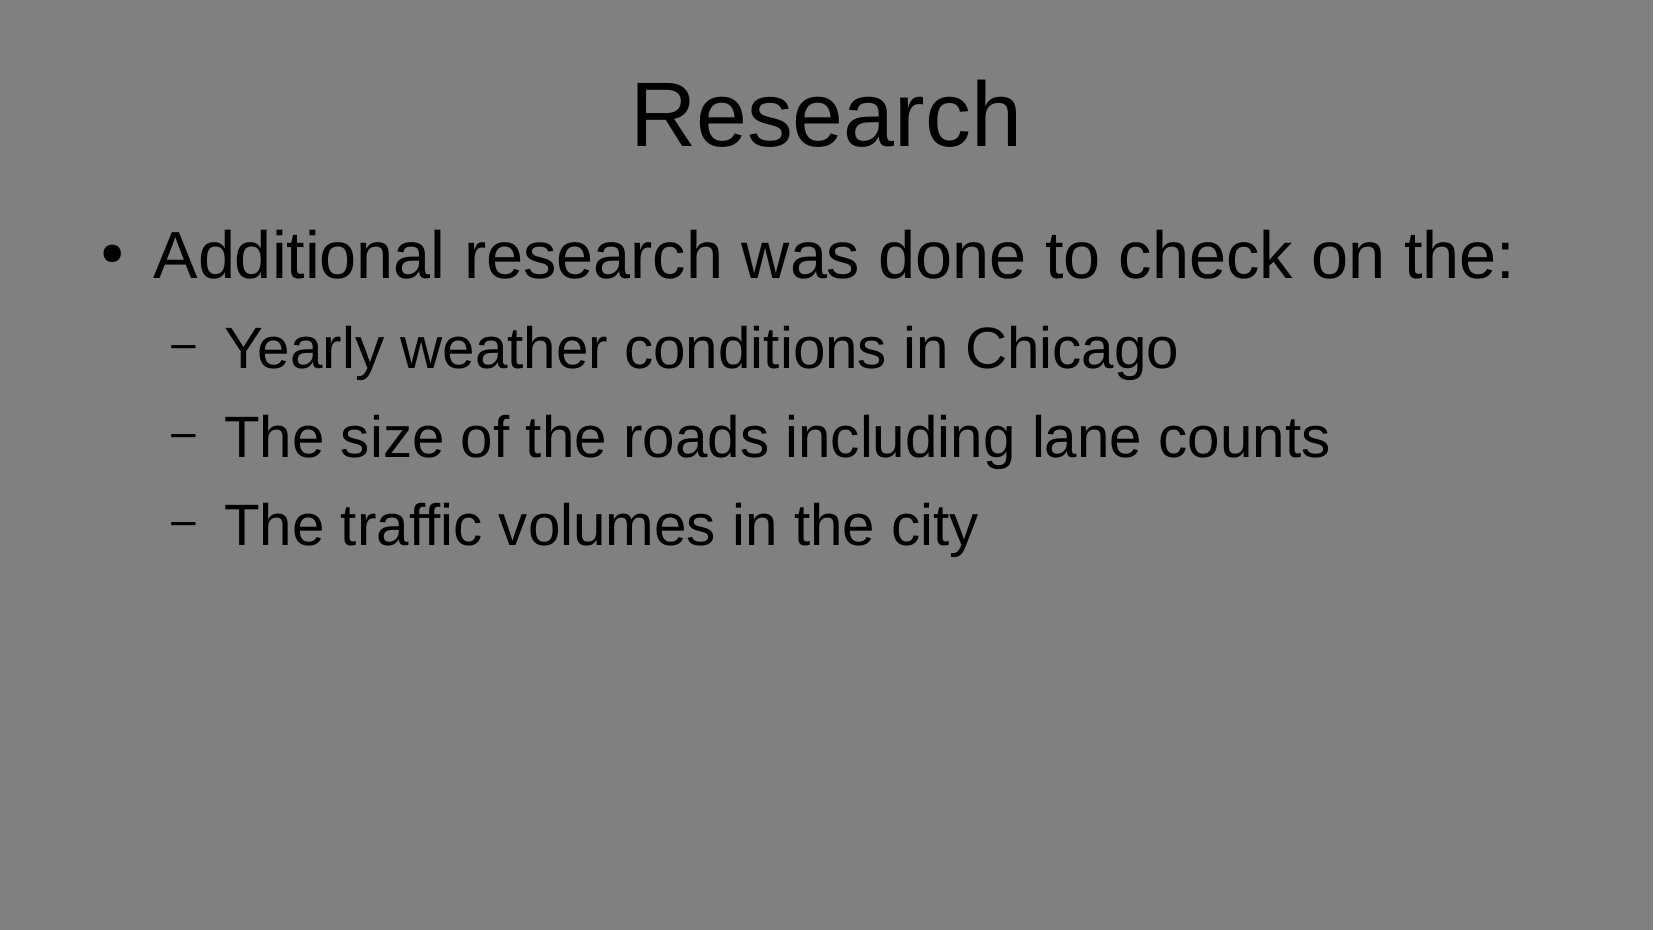

# Research
Additional research was done to check on the:
Yearly weather conditions in Chicago
The size of the roads including lane counts
The traffic volumes in the city